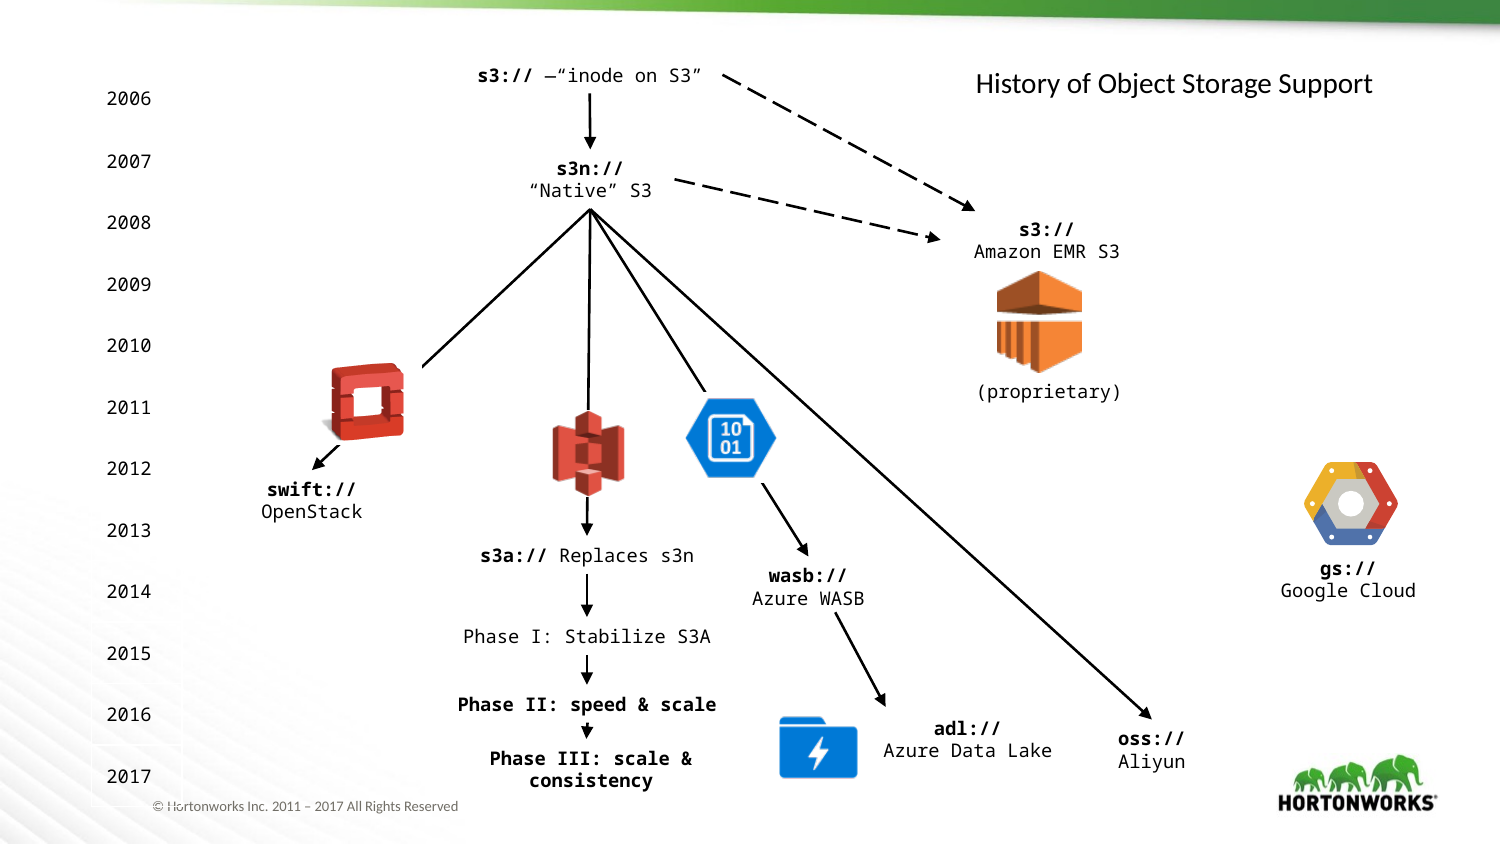

s3:// —“inode on S3”
History of Object Storage Support
| 2006 |
| --- |
| 2007 |
| 2008 |
| 2009 |
| 2010 |
| 2011 |
| 2012 |
| 2013 |
| 2014 |
| 2015 |
| 2016 |
| 2017 |
s3n://
“Native” S3
s3://
Amazon EMR S3
(proprietary)
swift://
OpenStack
s3a:// Replaces s3n
gs://
Google Cloud
wasb://
Azure WASB
Phase I: Stabilize S3A
Phase II: speed & scale
adl://
Azure Data Lake
oss://
Aliyun
Phase III: scale & consistency